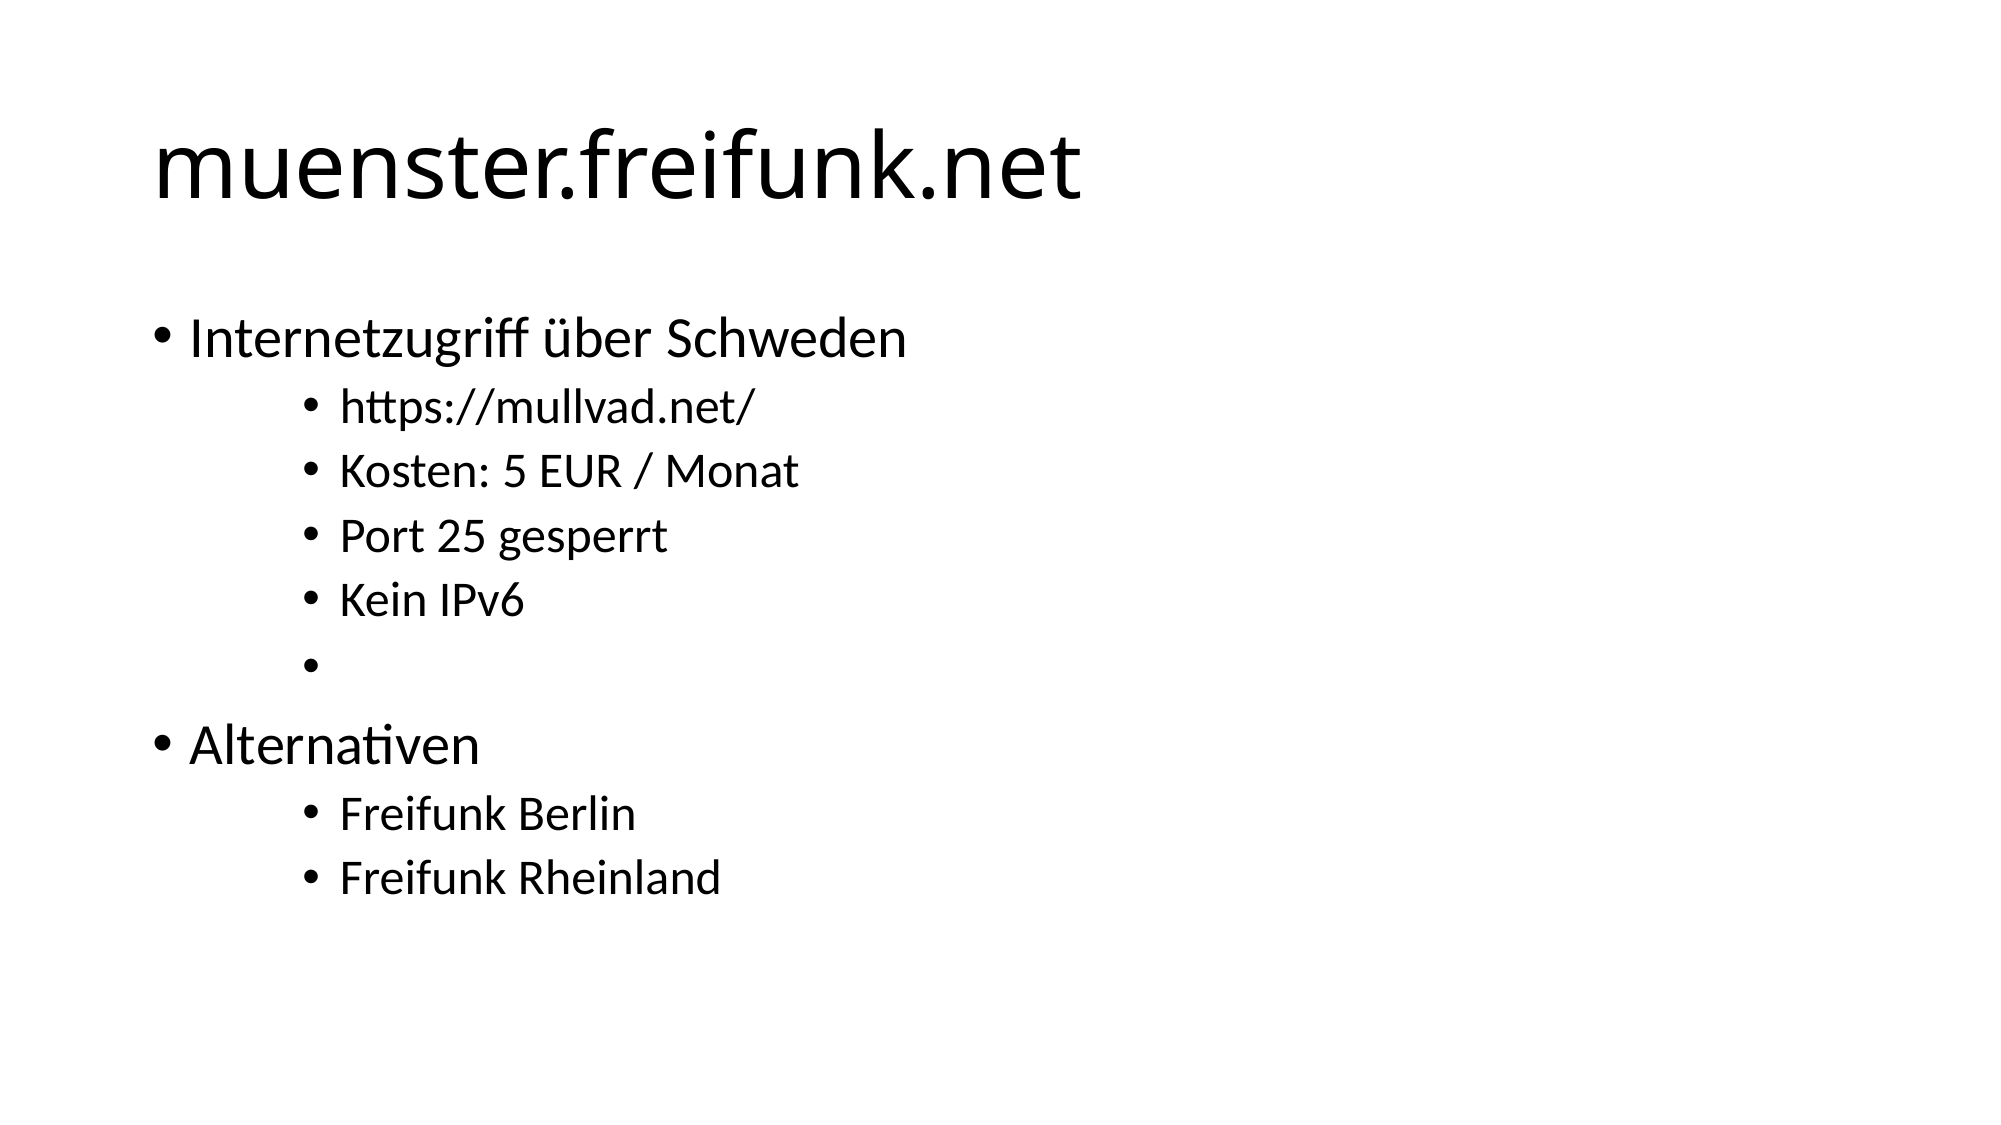

# muenster.freifunk.net
Internetzugriff über Schweden
https://mullvad.net/
Kosten: 5 EUR / Monat
Port 25 gesperrt
Kein IPv6
Alternativen
Freifunk Berlin
Freifunk Rheinland